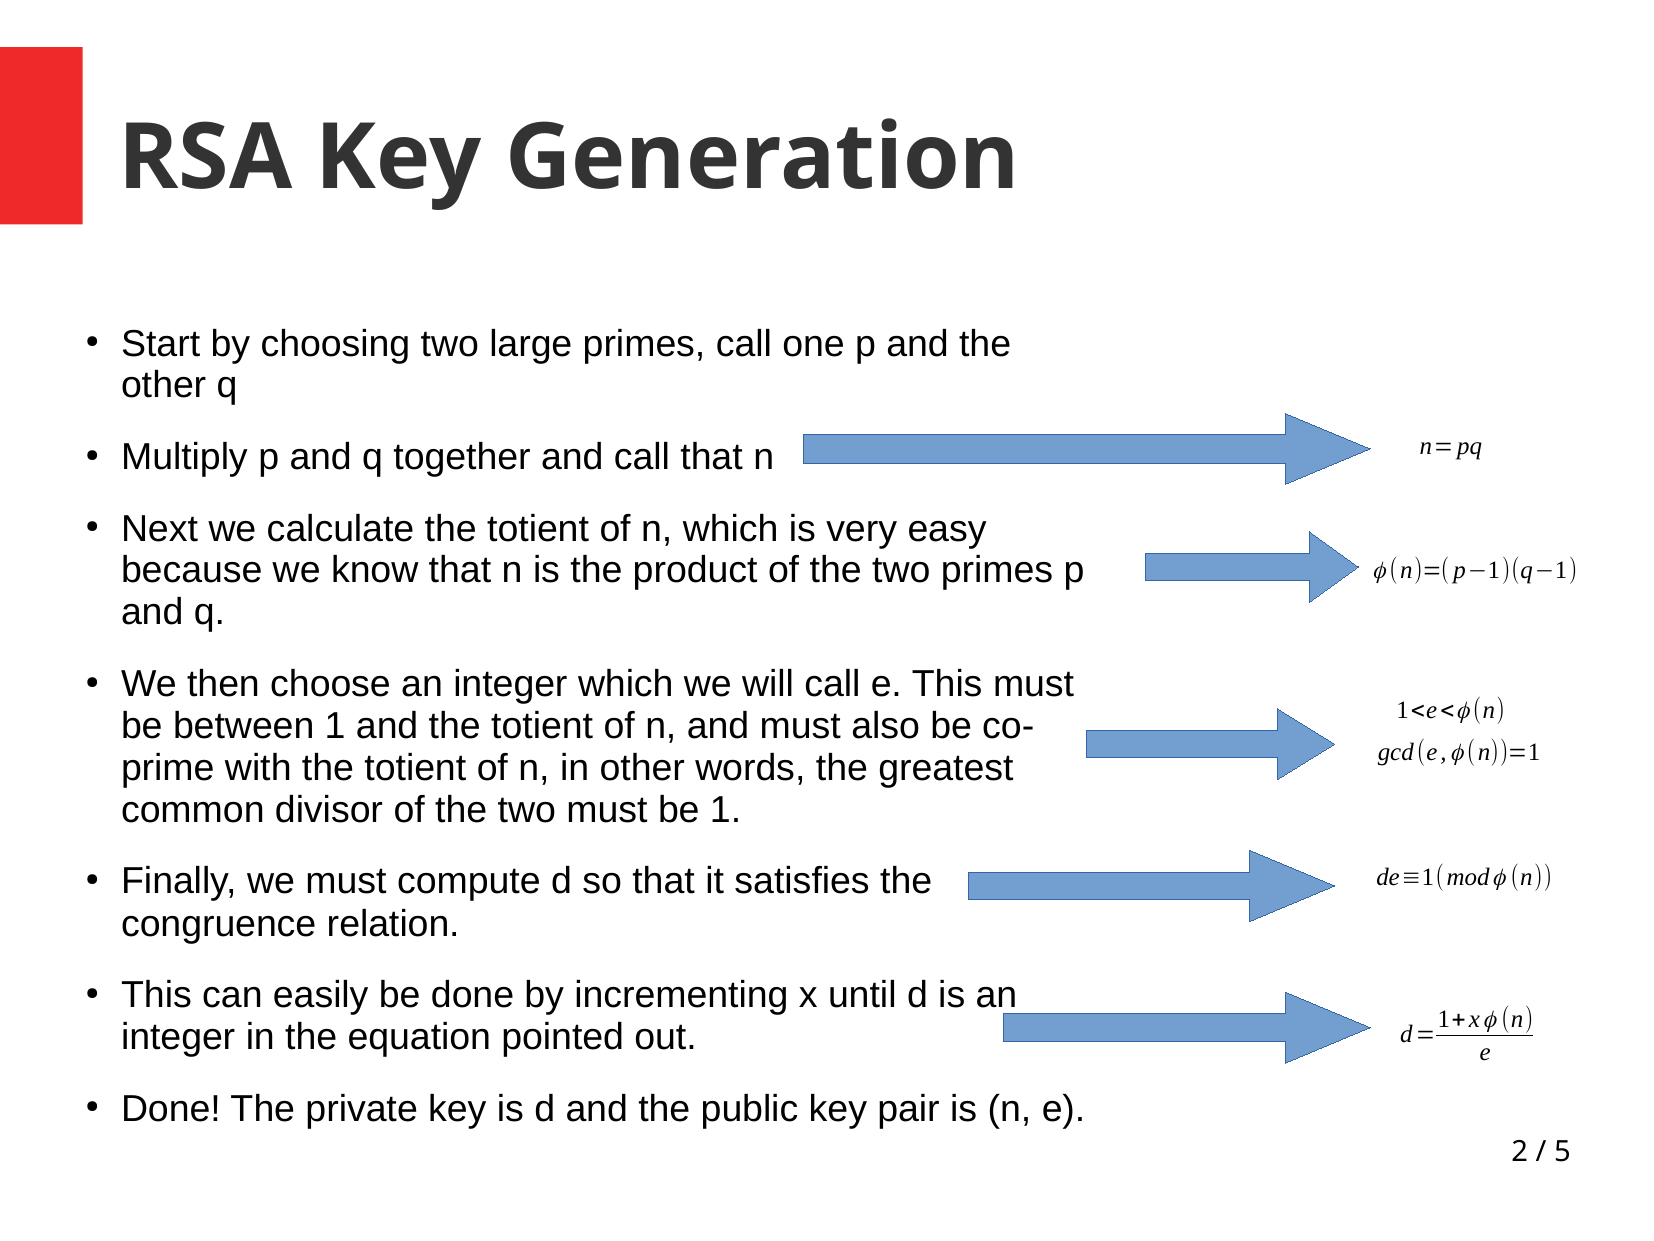

# RSA Key Generation
Start by choosing two large primes, call one p and the other q
Multiply p and q together and call that n
Next we calculate the totient of n, which is very easy because we know that n is the product of the two primes p and q.
We then choose an integer which we will call e. This must be between 1 and the totient of n, and must also be co-prime with the totient of n, in other words, the greatest common divisor of the two must be 1.
Finally, we must compute d so that it satisfies the congruence relation.
This can easily be done by incrementing x until d is an integer in the equation pointed out.
Done! The private key is d and the public key pair is (n, e).
2